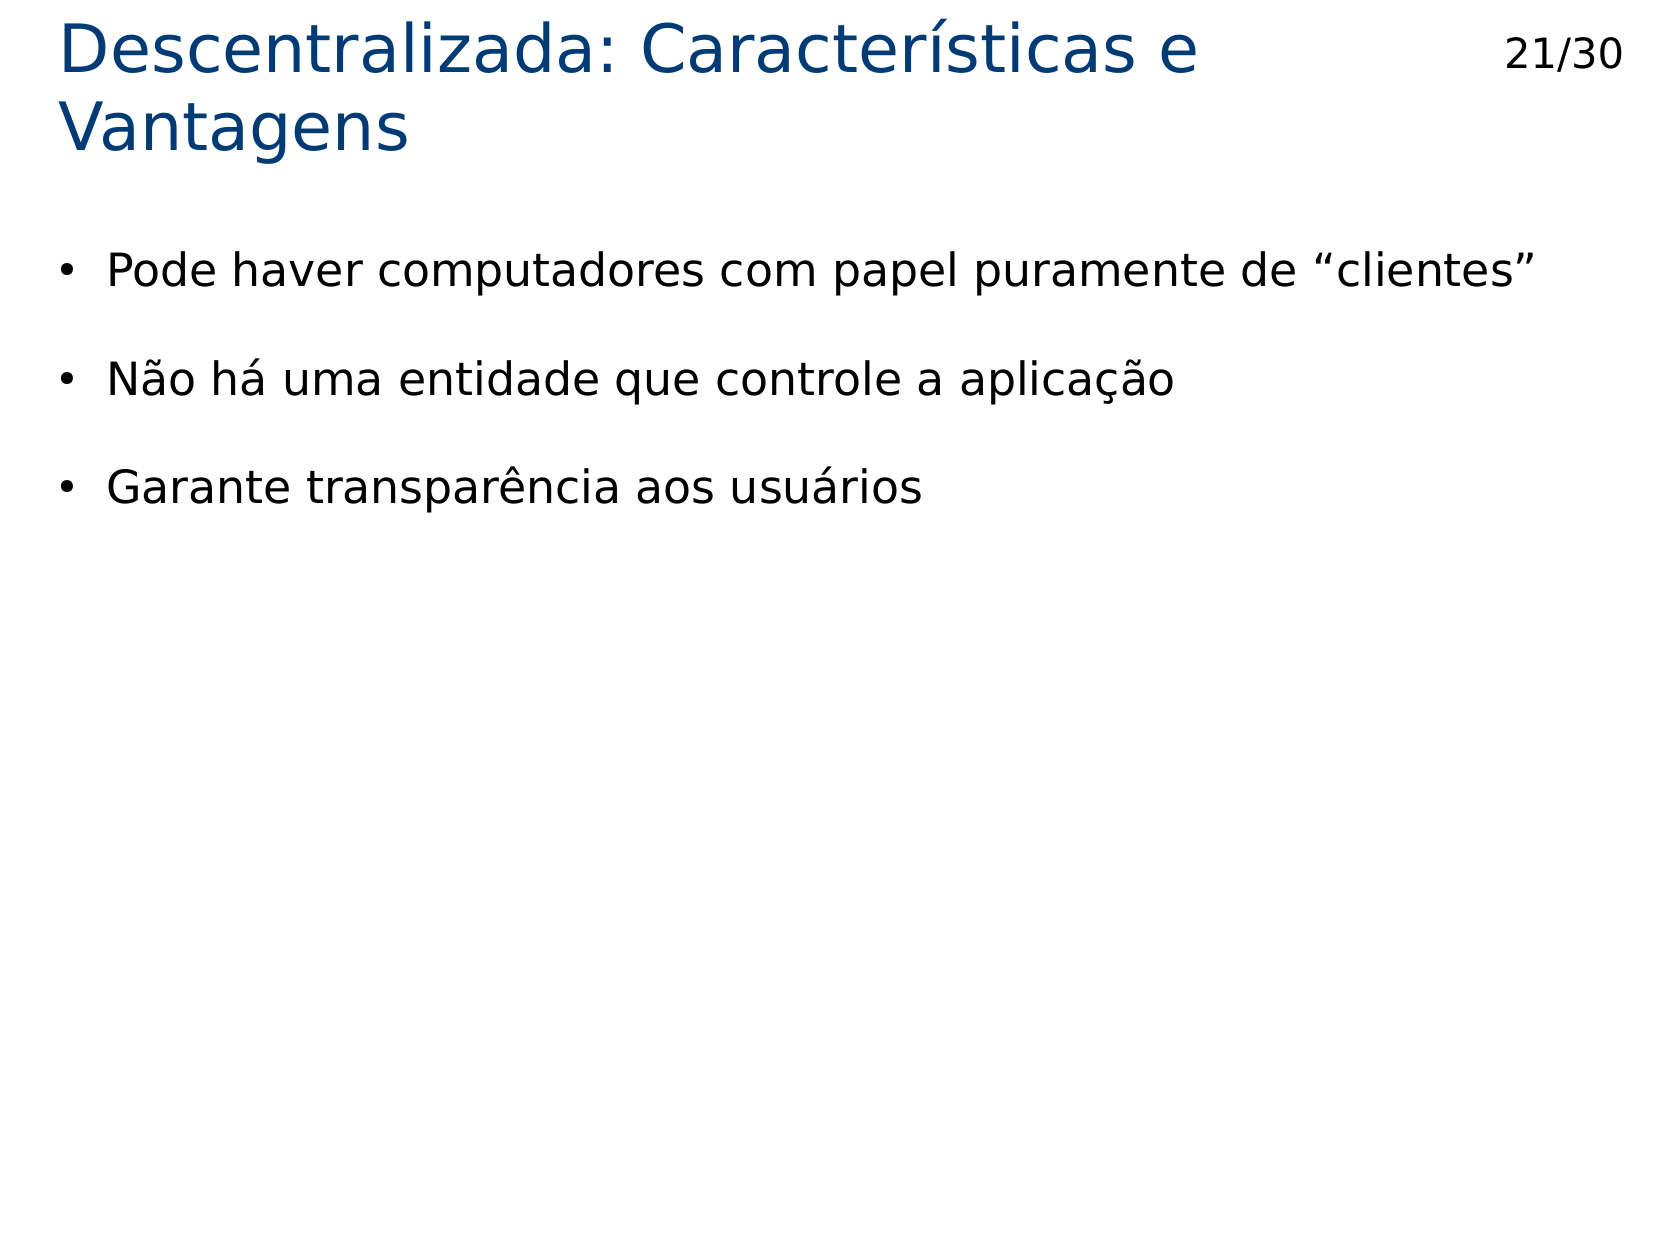

# Descentralizada: Características e Vantagens
21
Pode haver computadores com papel puramente de “clientes”
Não há uma entidade que controle a aplicação
Garante transparência aos usuários